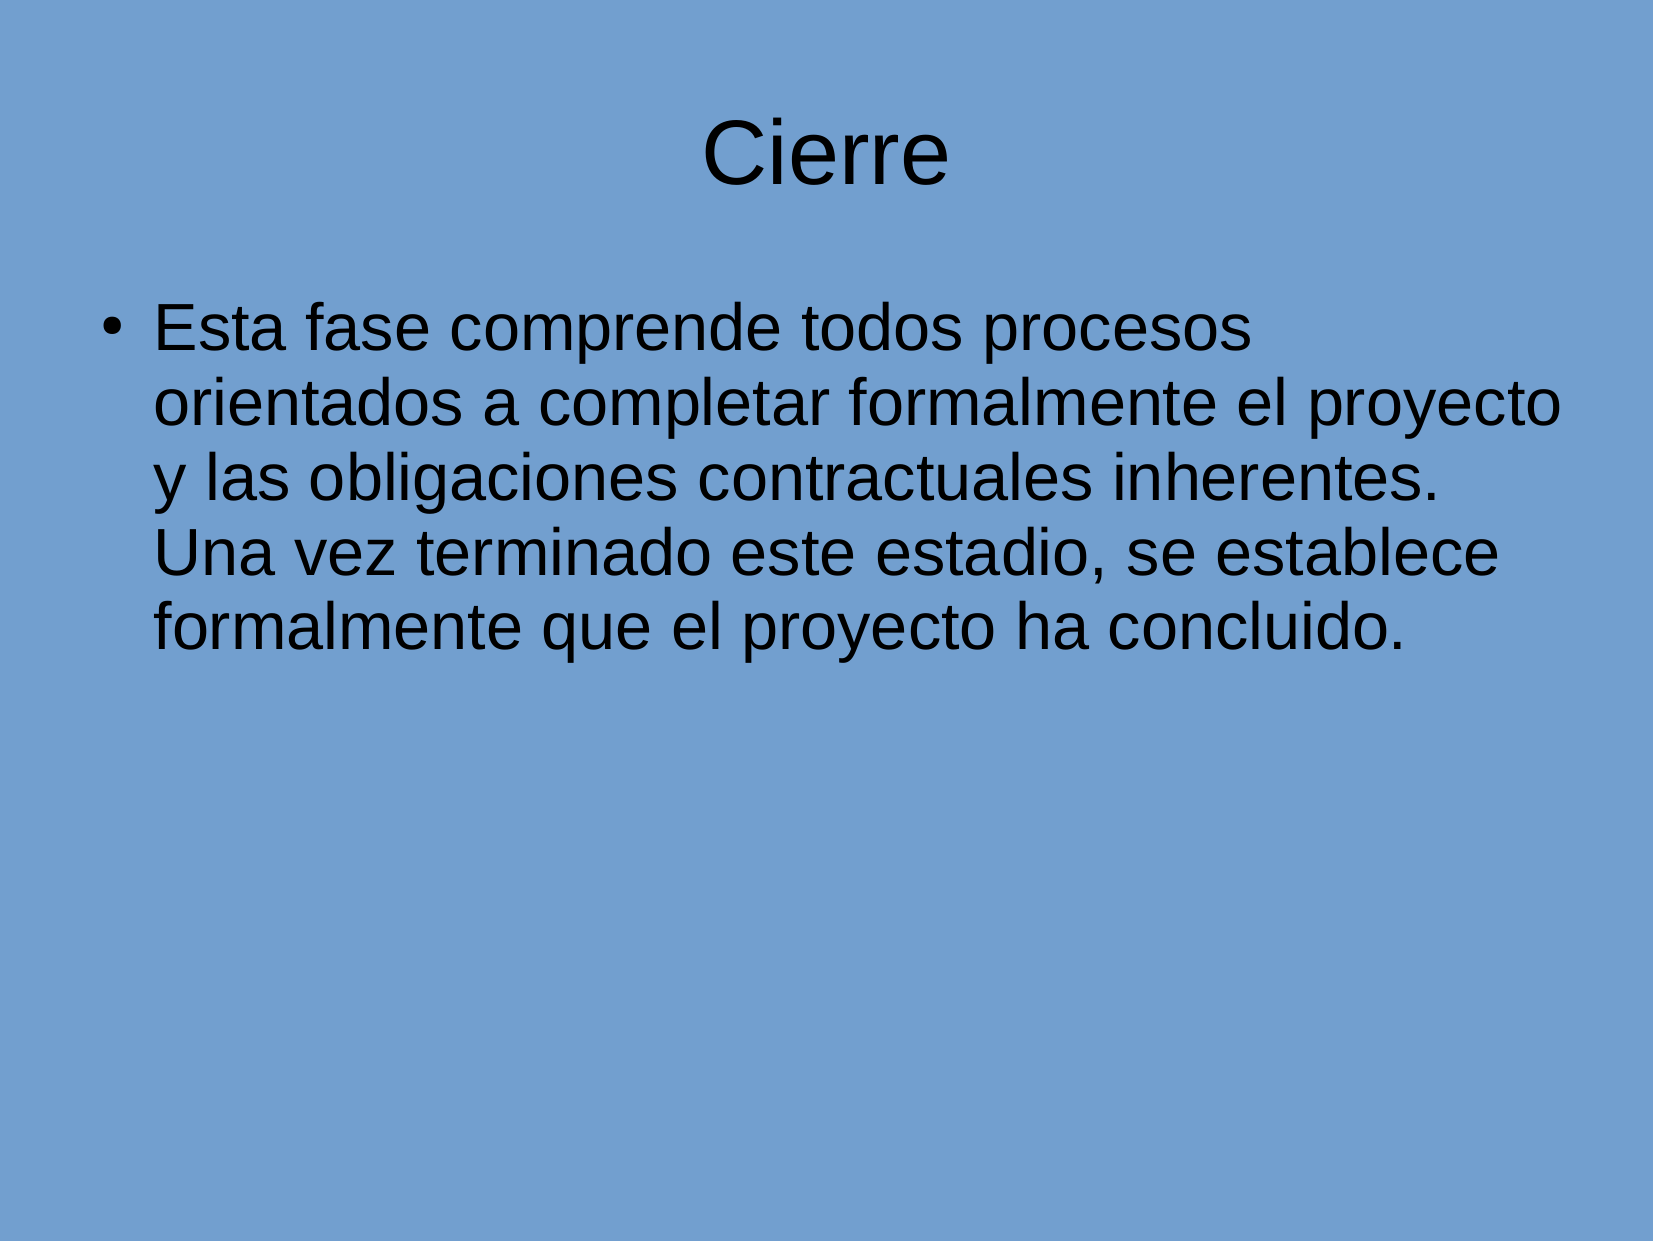

# Cierre
Esta fase comprende todos procesos orientados a completar formalmente el proyecto y las obligaciones contractuales inherentes. Una vez terminado este estadio, se establece formalmente que el proyecto ha concluido.